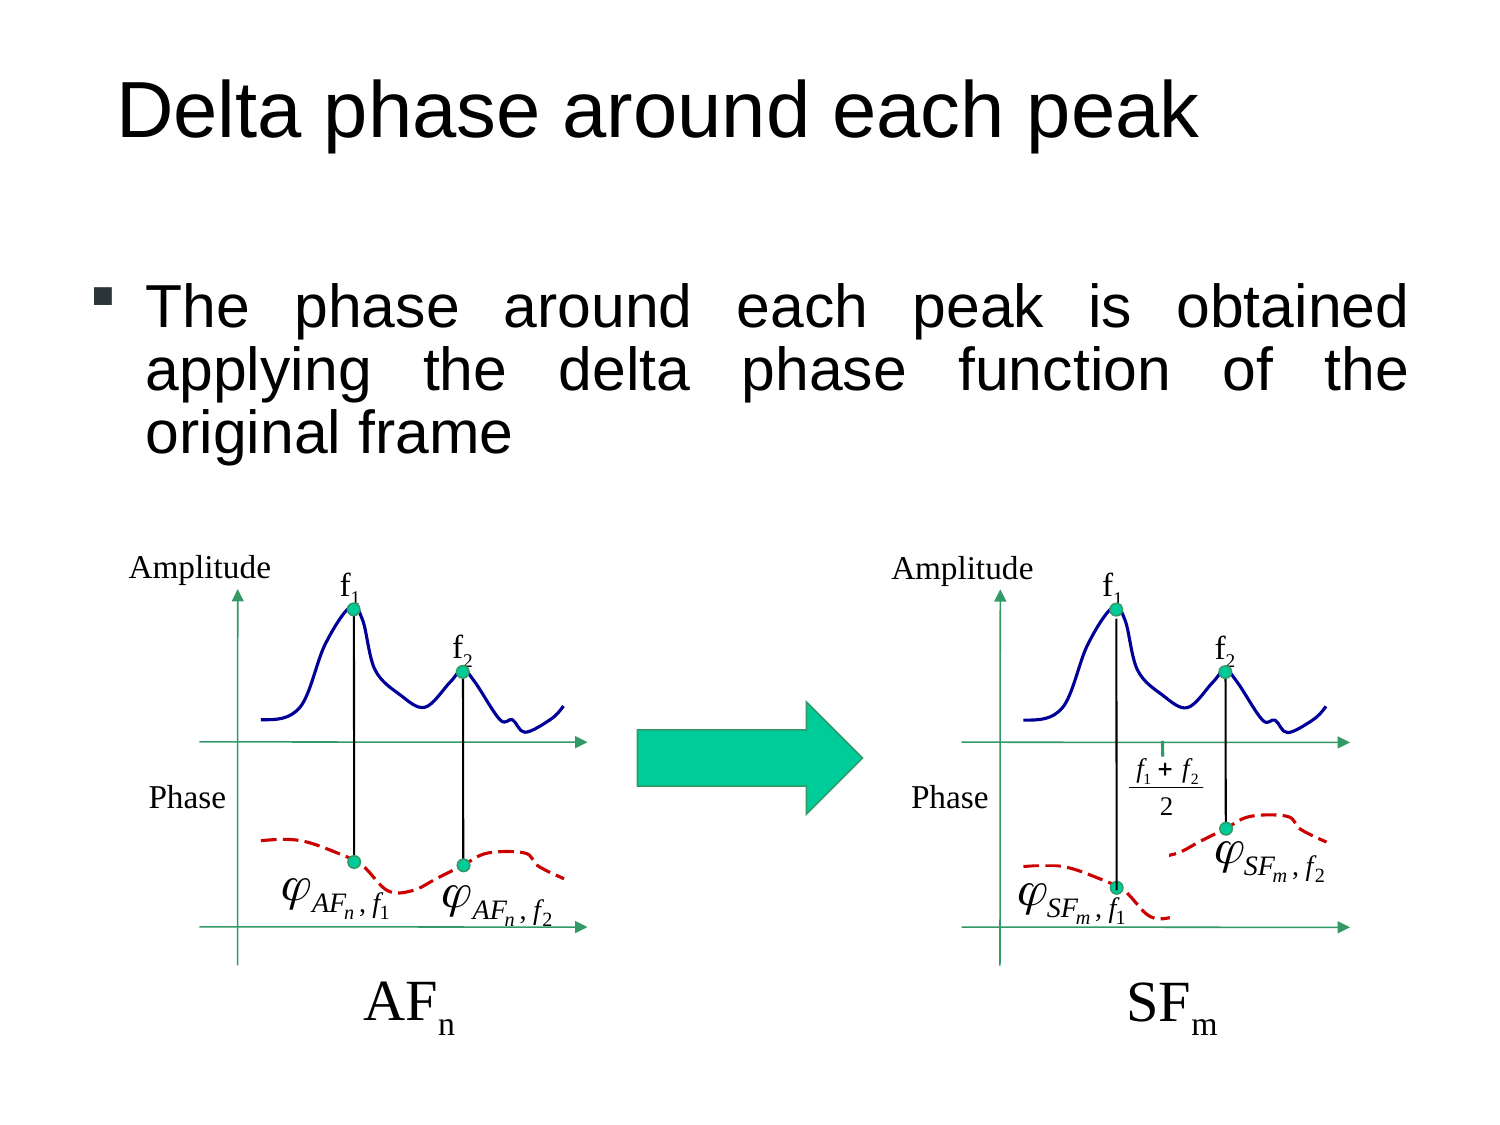

# Delta phase around each peak
The phase around each peak is obtained applying the delta phase function of the original frame
Amplitude
Amplitude
f1
f1
f2
f2
Phase
Phase
AFn
SFm